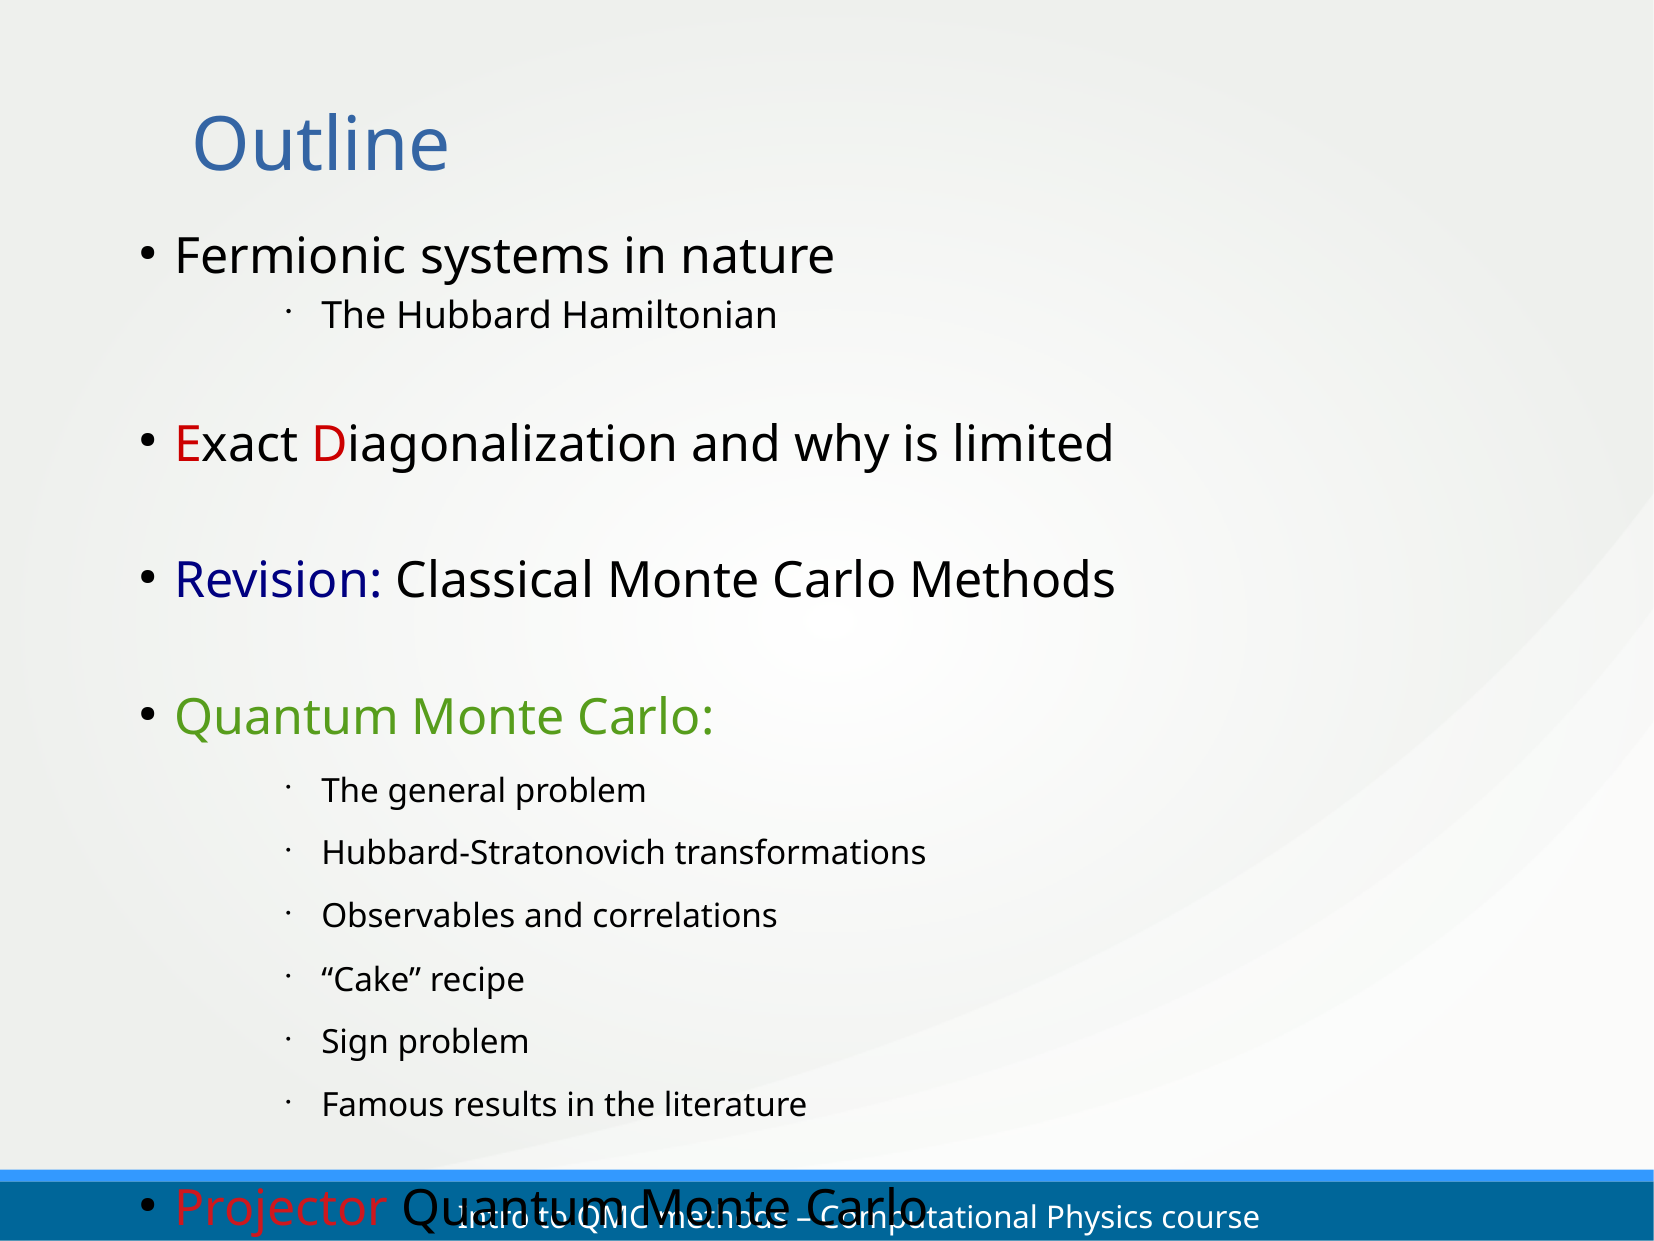

Outline
Fermionic systems in nature
The Hubbard Hamiltonian
Exact Diagonalization and why is limited
Revision: Classical Monte Carlo Methods
Quantum Monte Carlo:
The general problem
Hubbard-Stratonovich transformations
Observables and correlations
“Cake” recipe
Sign problem
Famous results in the literature
Projector Quantum Monte Carlo
Summary